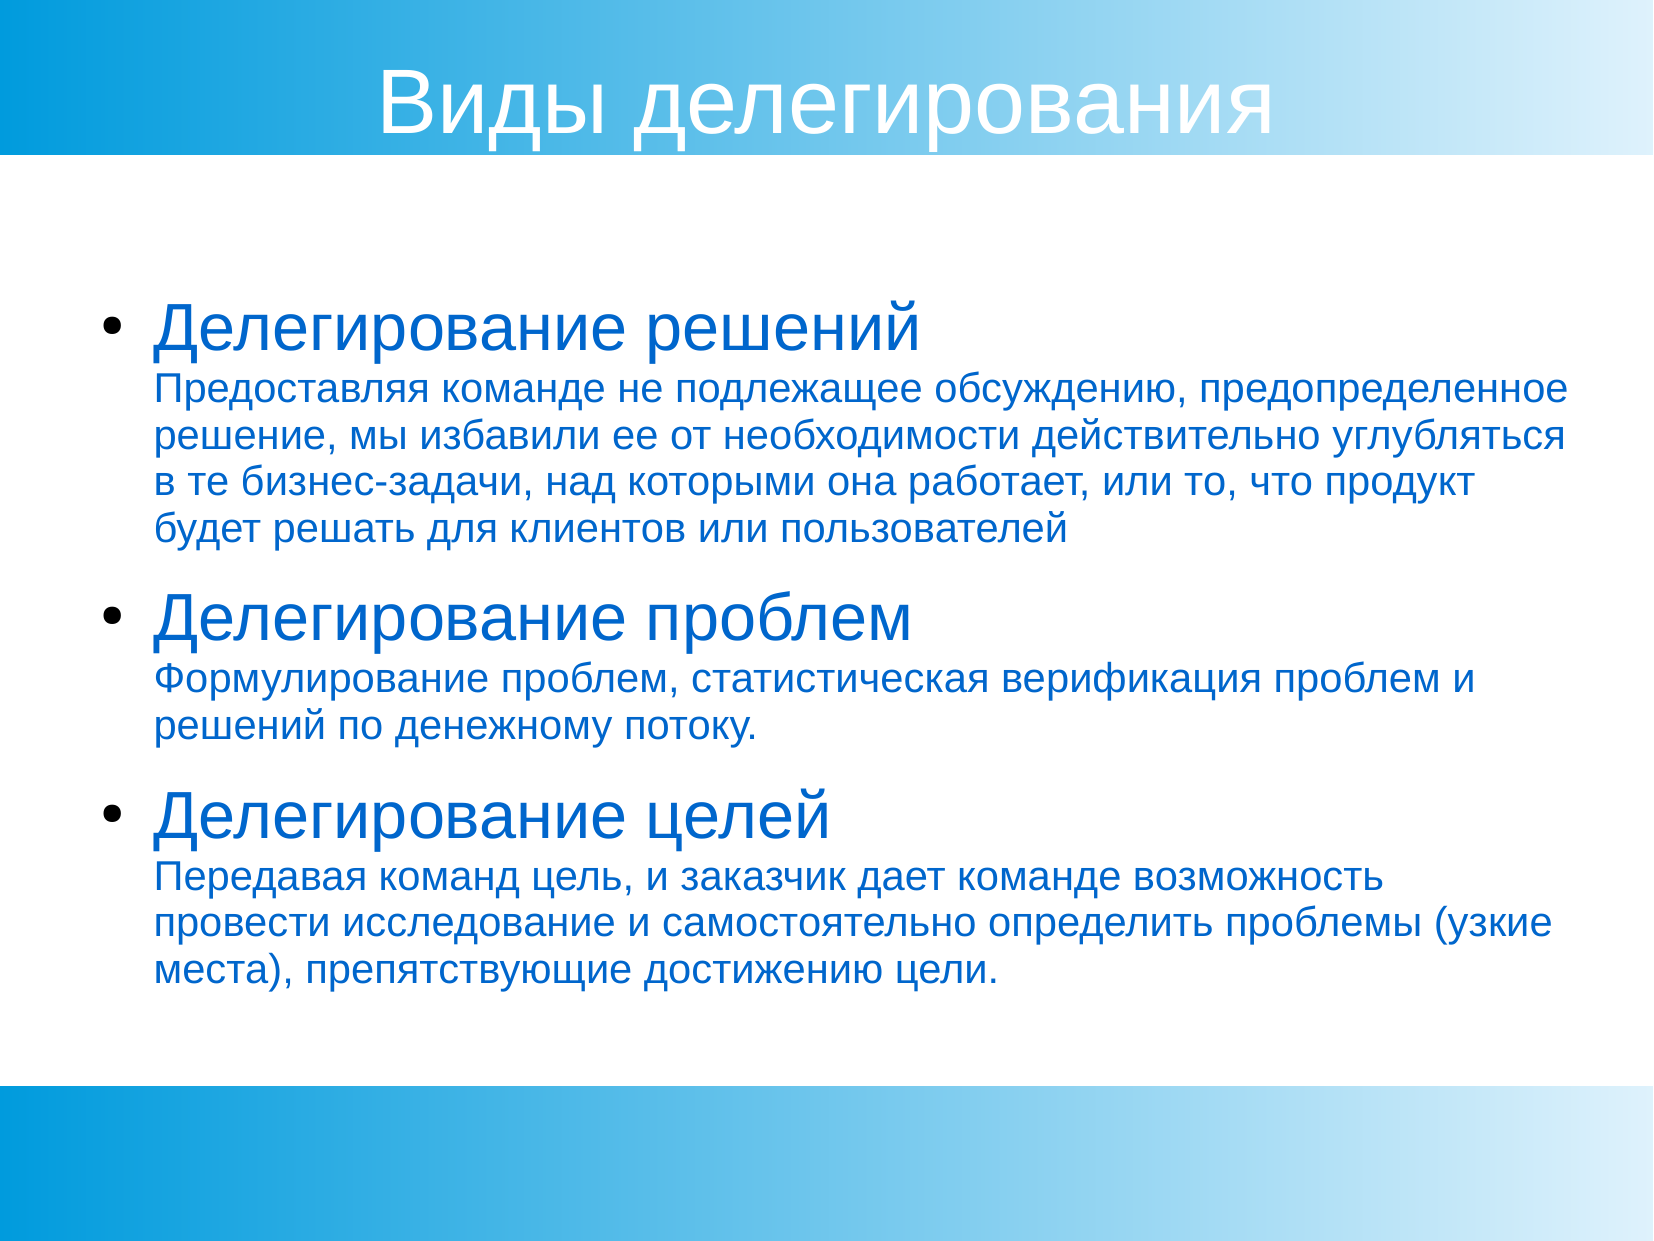

# Виды делегирования
Делегирование решений
Предоставляя команде не подлежащее обсуждению, предопределенное решение, мы избавили ее от необходимости действительно углубляться в те бизнес-задачи, над которыми она работает, или то, что продукт будет решать для клиентов или пользователей
Делегирование проблем
Формулирование проблем, статистическая верификация проблем и решений по денежному потоку.
Делегирование целей
Передавая команд цель, и заказчик дает команде возможность провести исследование и самостоятельно определить проблемы (узкие места), препятствующие достижению цели.